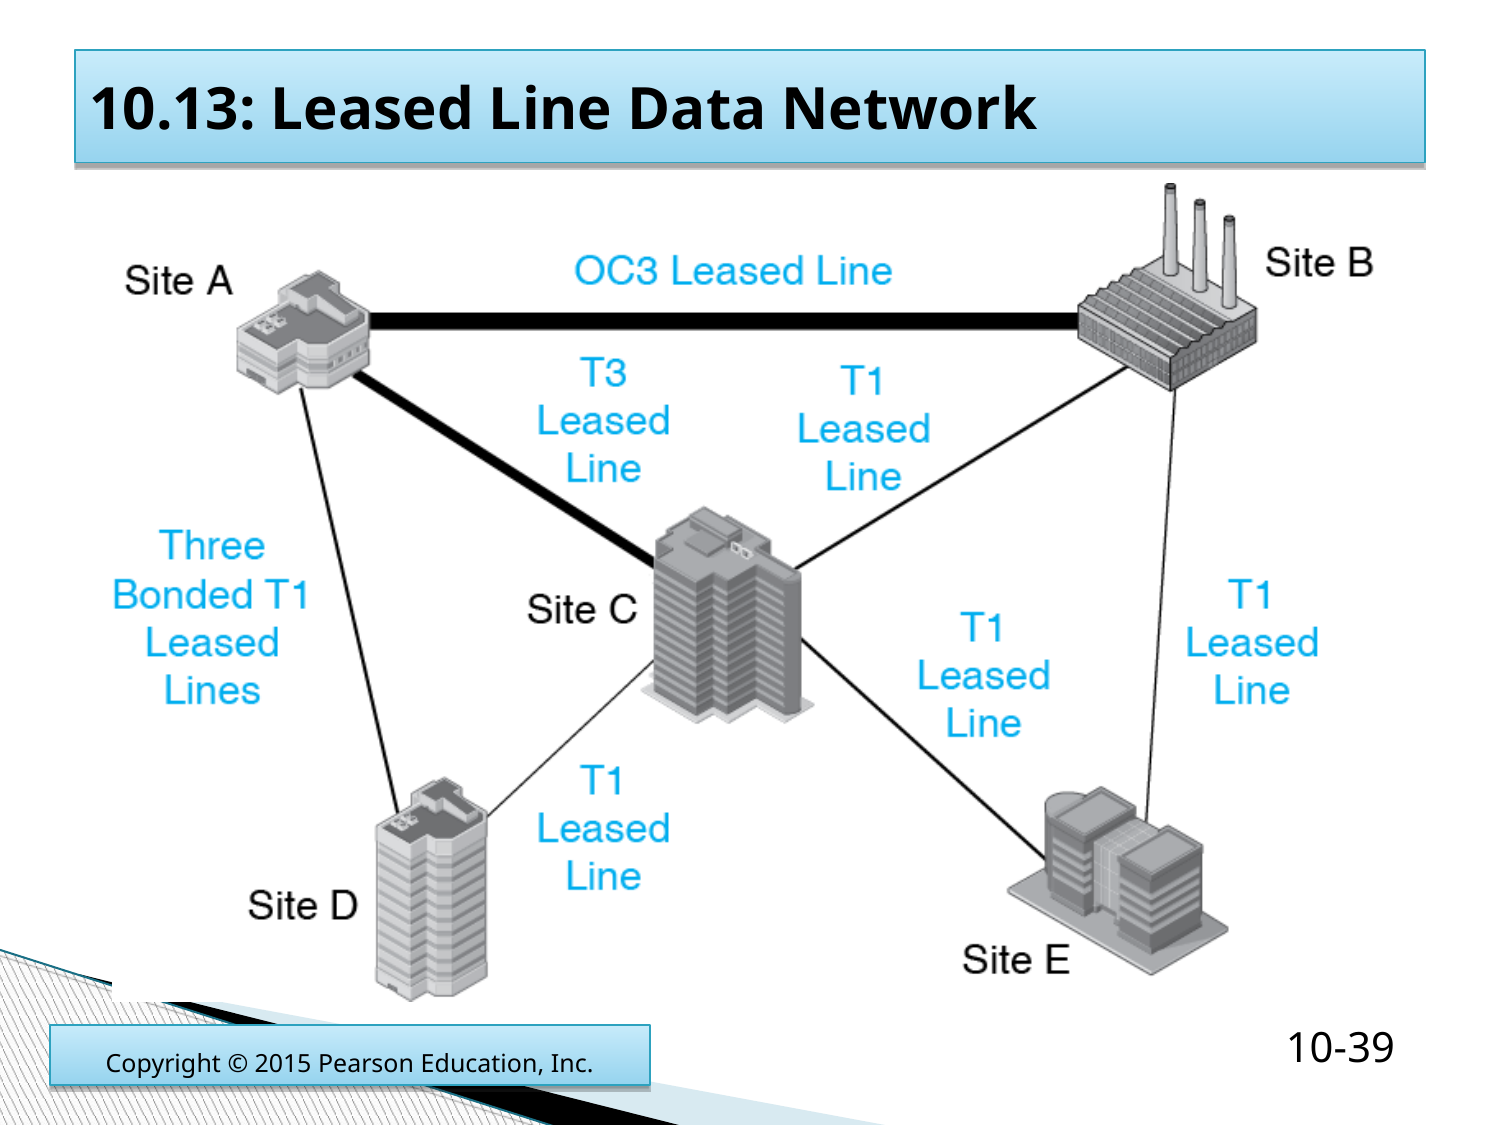

# 10.13: Leased Line Data Network
Copyright © 2015 Pearson Education, Inc.